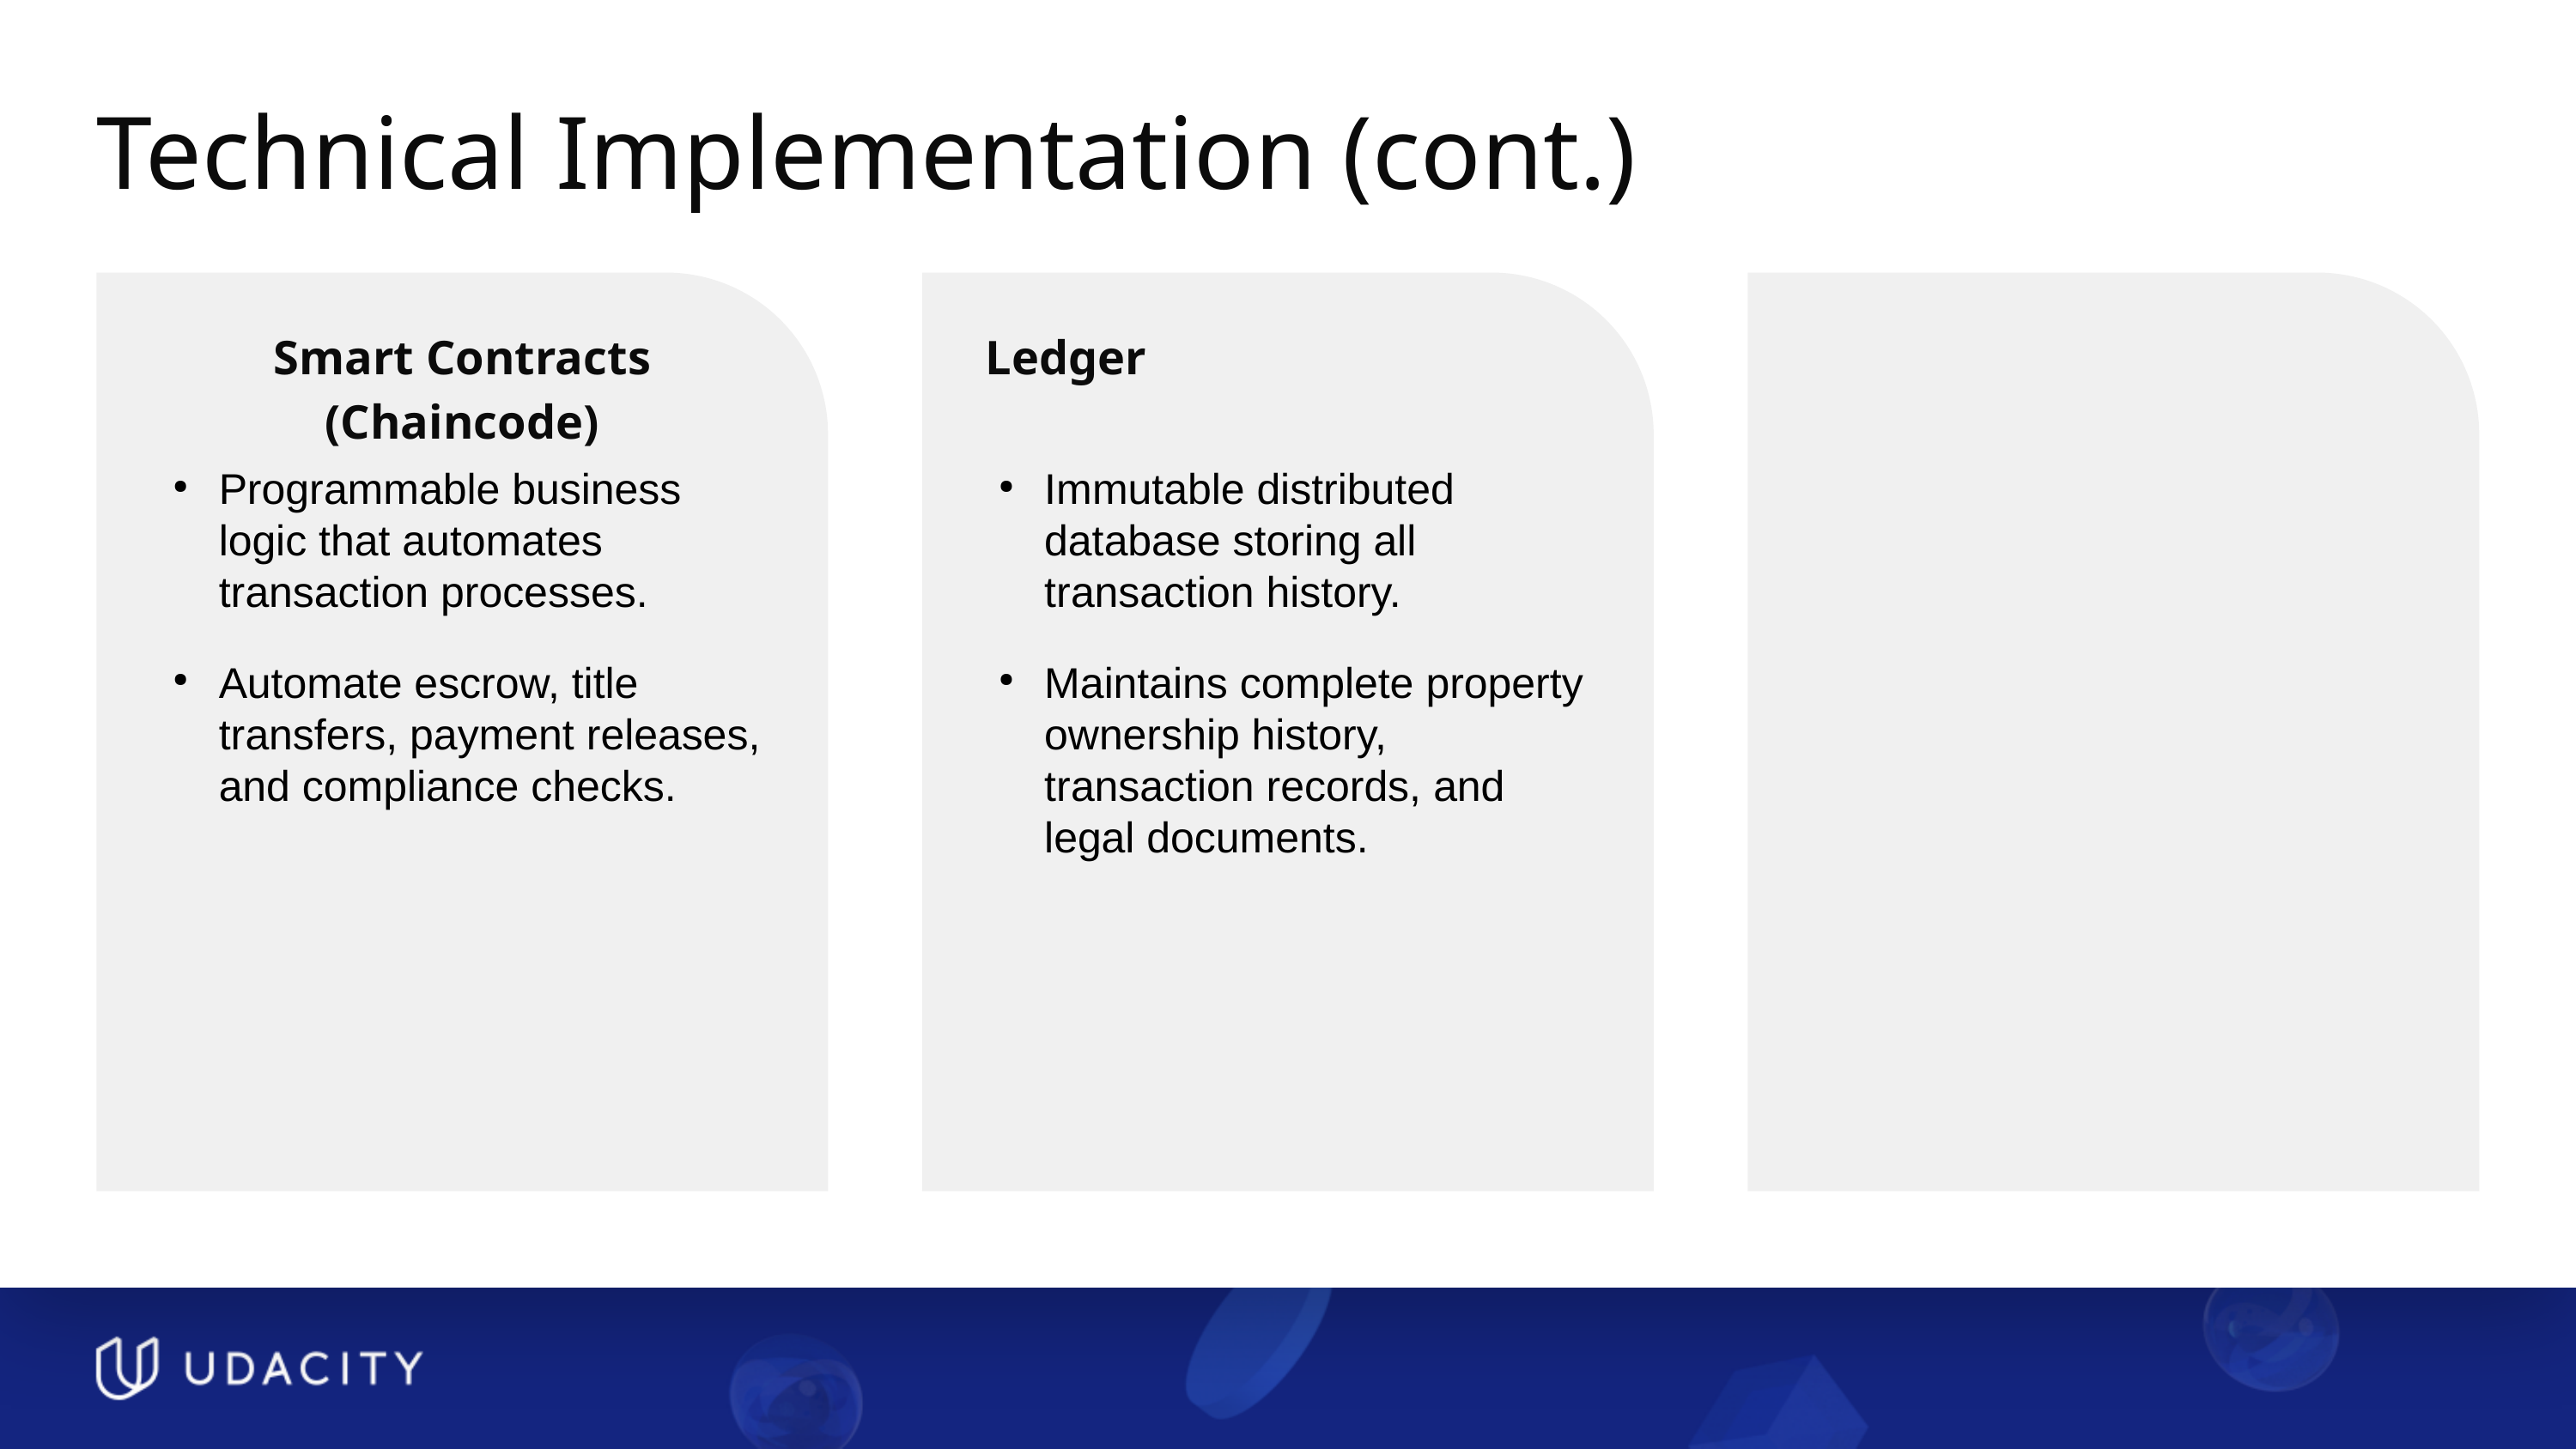

# Technical Implementation (cont.)
Smart Contracts (Chaincode)
Ledger
Programmable business logic that automates transaction processes.
Automate escrow, title transfers, payment releases, and compliance checks.
Immutable distributed database storing all transaction history.
Maintains complete property ownership history, transaction records, and legal documents.